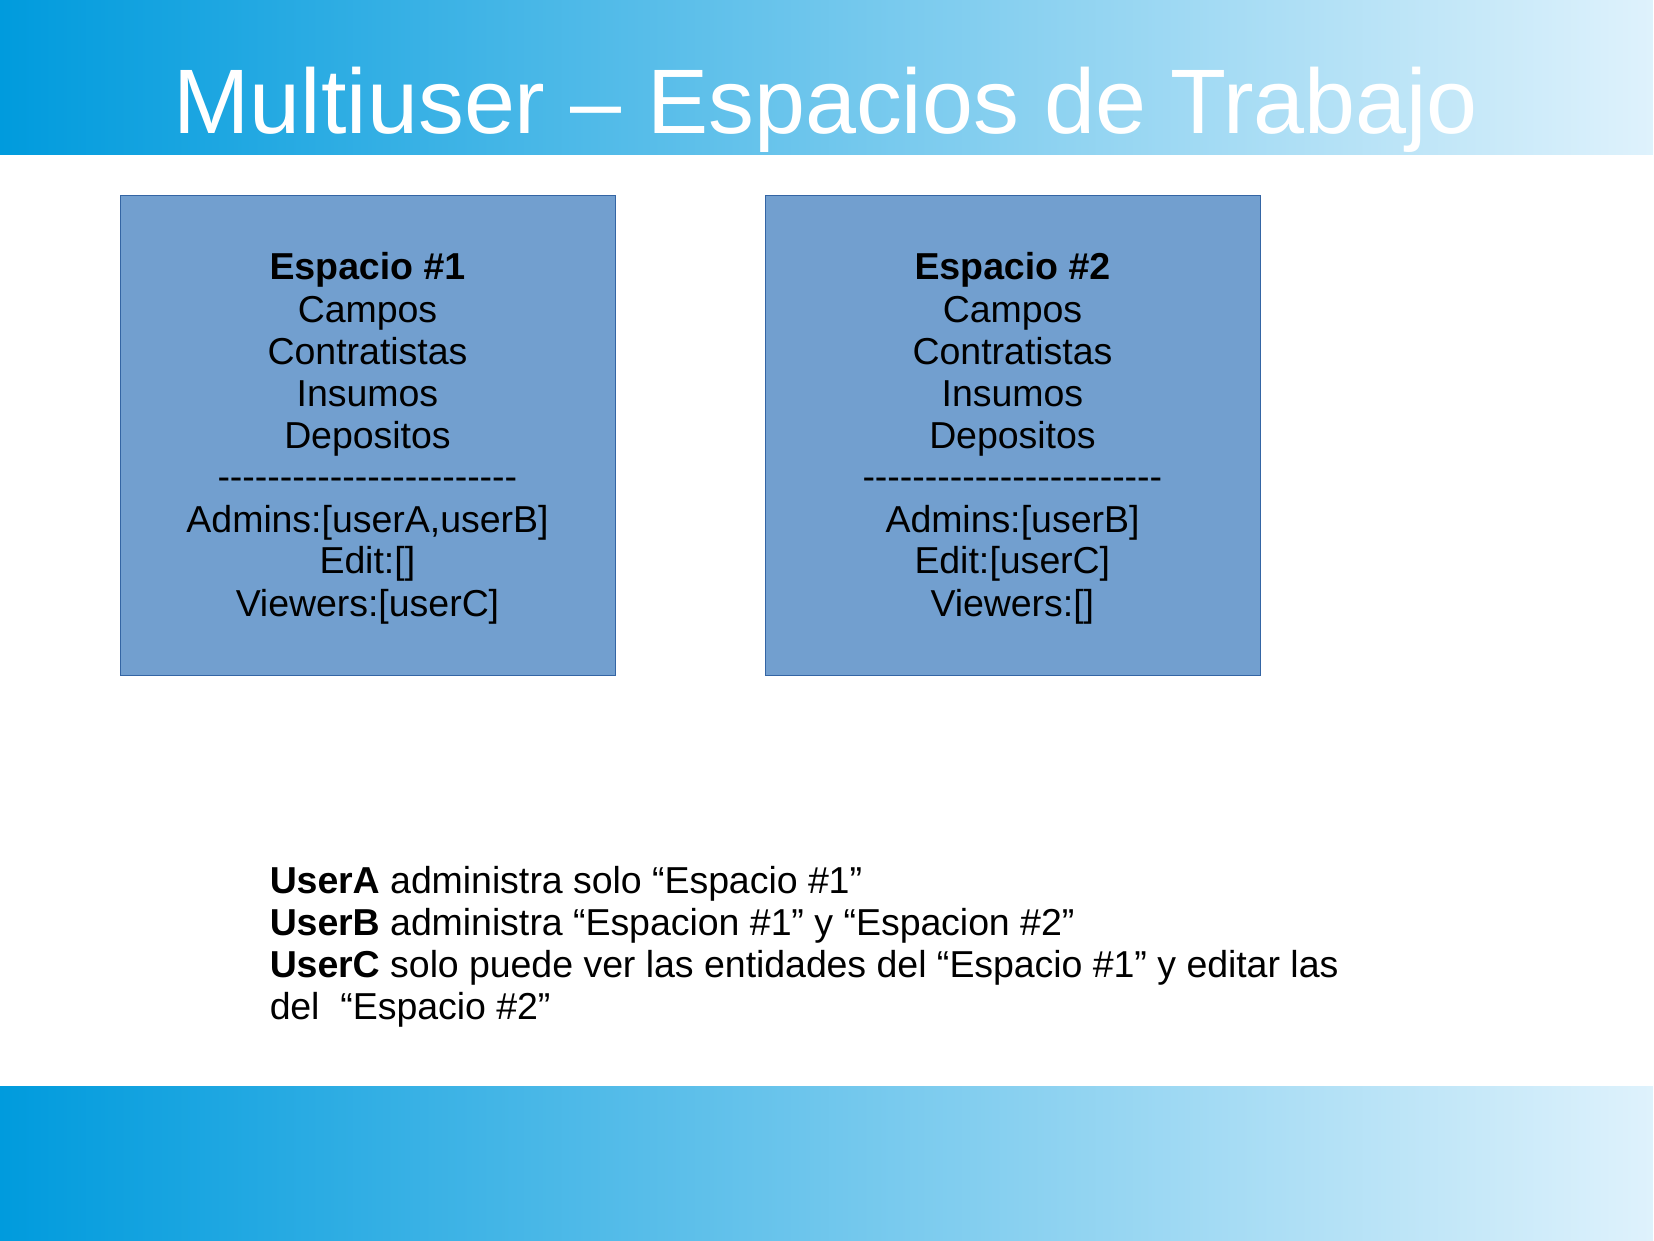

# Multiuser – Espacios de Trabajo
Espacio #1
Campos
Contratistas
Insumos
Depositos
------------------------
Admins:[userA,userB]
Edit:[]
Viewers:[userC]
Espacio #2
Campos
Contratistas
Insumos
Depositos
------------------------
Admins:[userB]
Edit:[userC]
Viewers:[]
UserA administra solo “Espacio #1”
UserB administra “Espacion #1” y “Espacion #2”
UserC solo puede ver las entidades del “Espacio #1” y editar las del “Espacio #2”